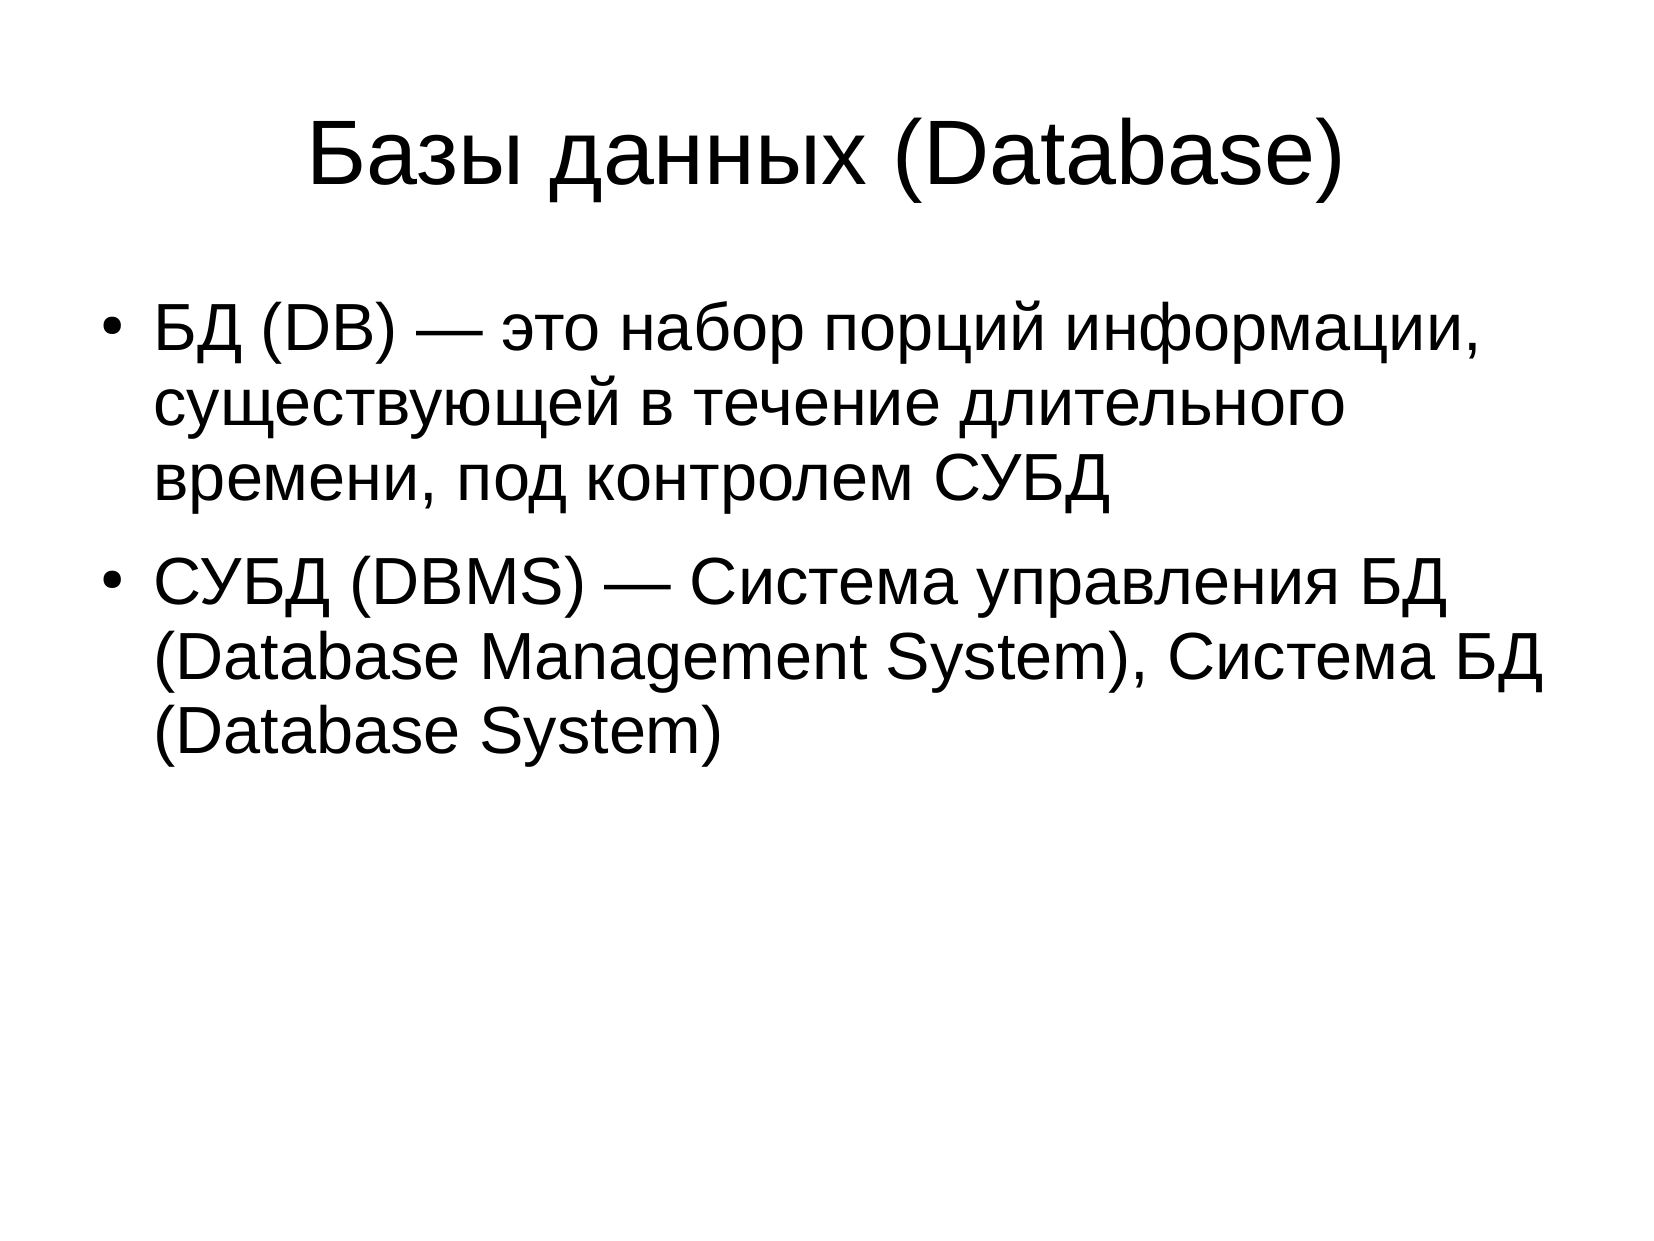

# Базы данных (Database)
БД (DB) — это набор порций информации, существующей в течение длительного времени, под контролем СУБД
СУБД (DBMS) — Система управления БД (Database Management System), Система БД (Database System)